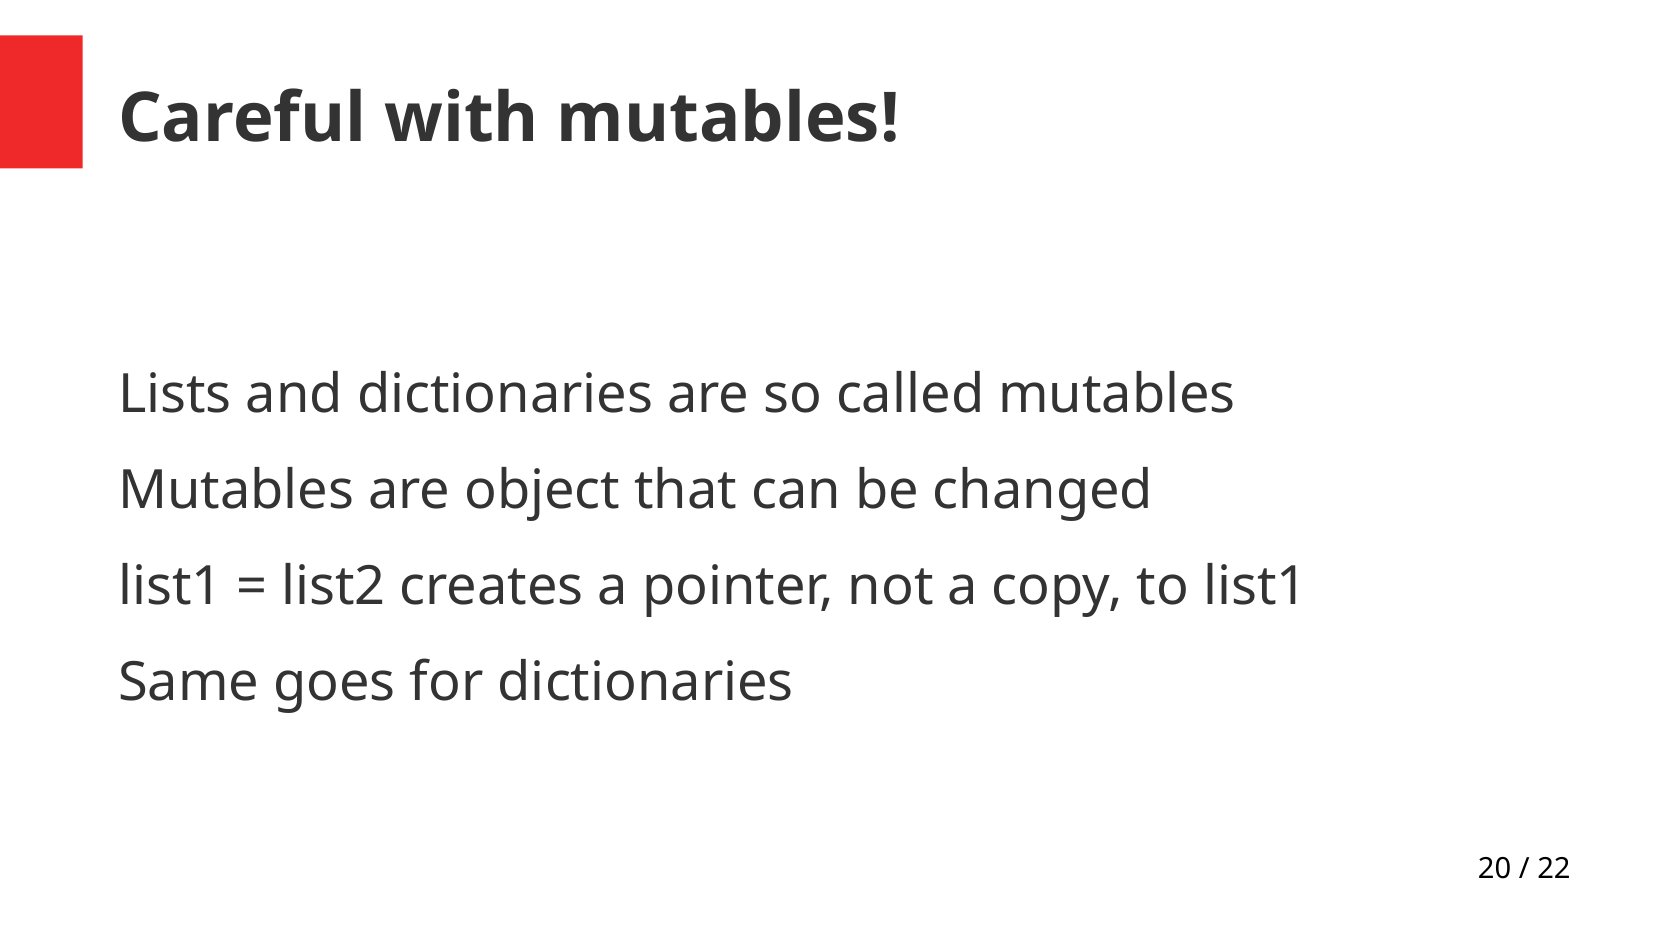

# Careful with mutables!
Lists and dictionaries are so called mutables
Mutables are object that can be changed
list1 = list2 creates a pointer, not a copy, to list1
Same goes for dictionaries
20